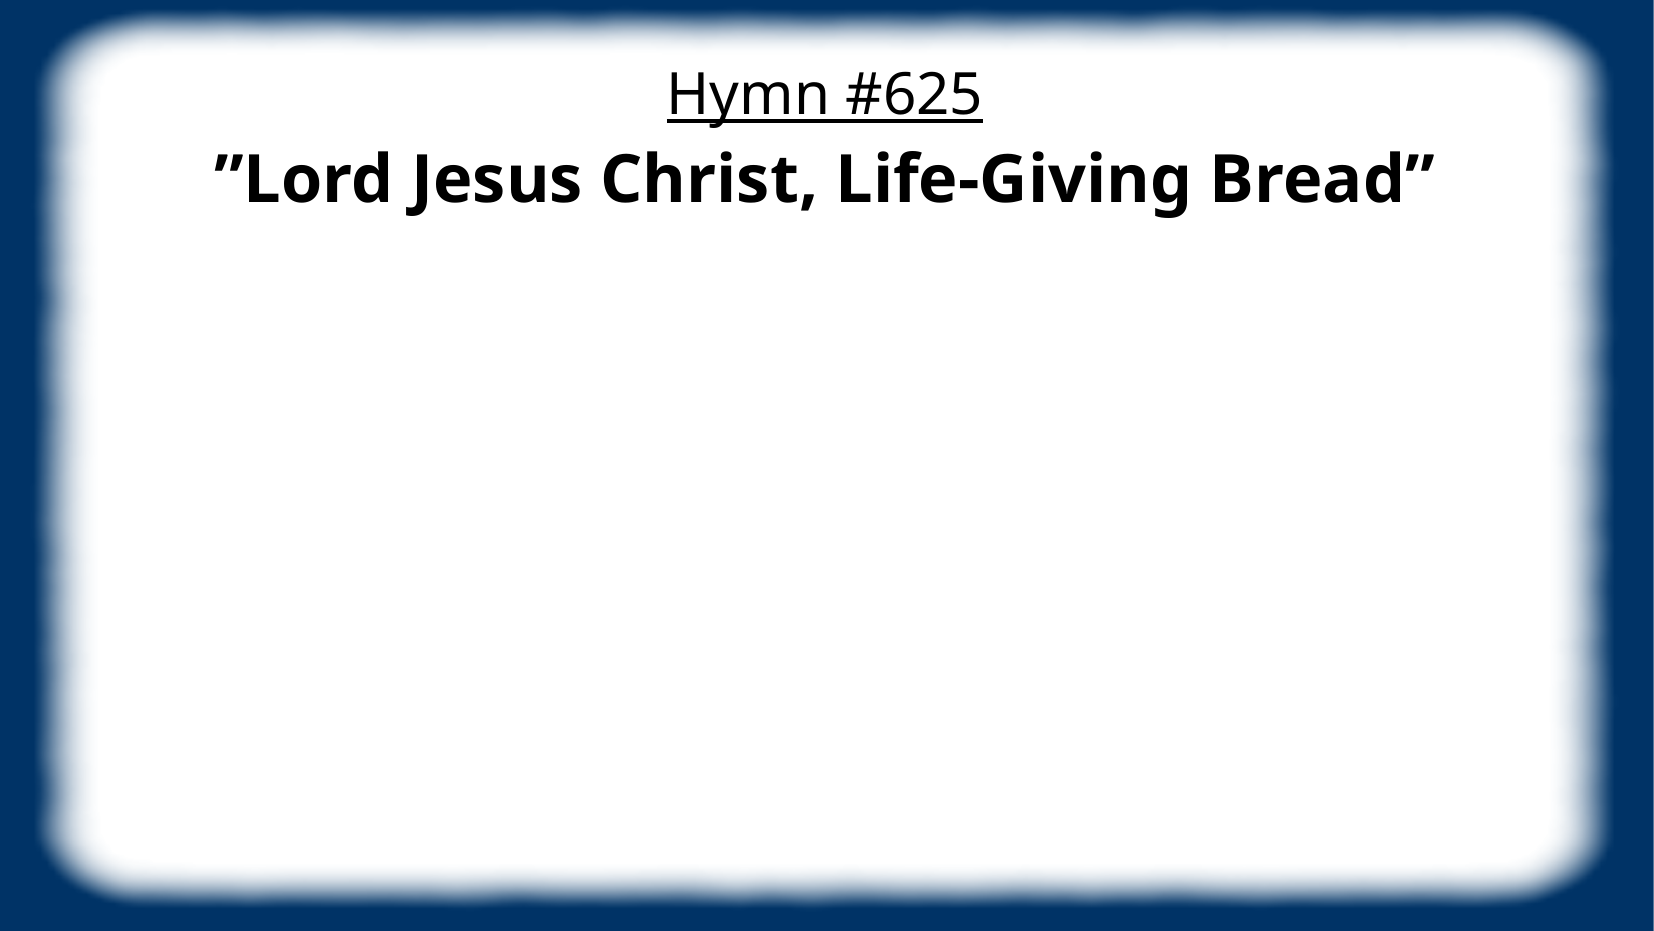

Hymn #625
”Lord Jesus Christ, Life-Giving Bread”